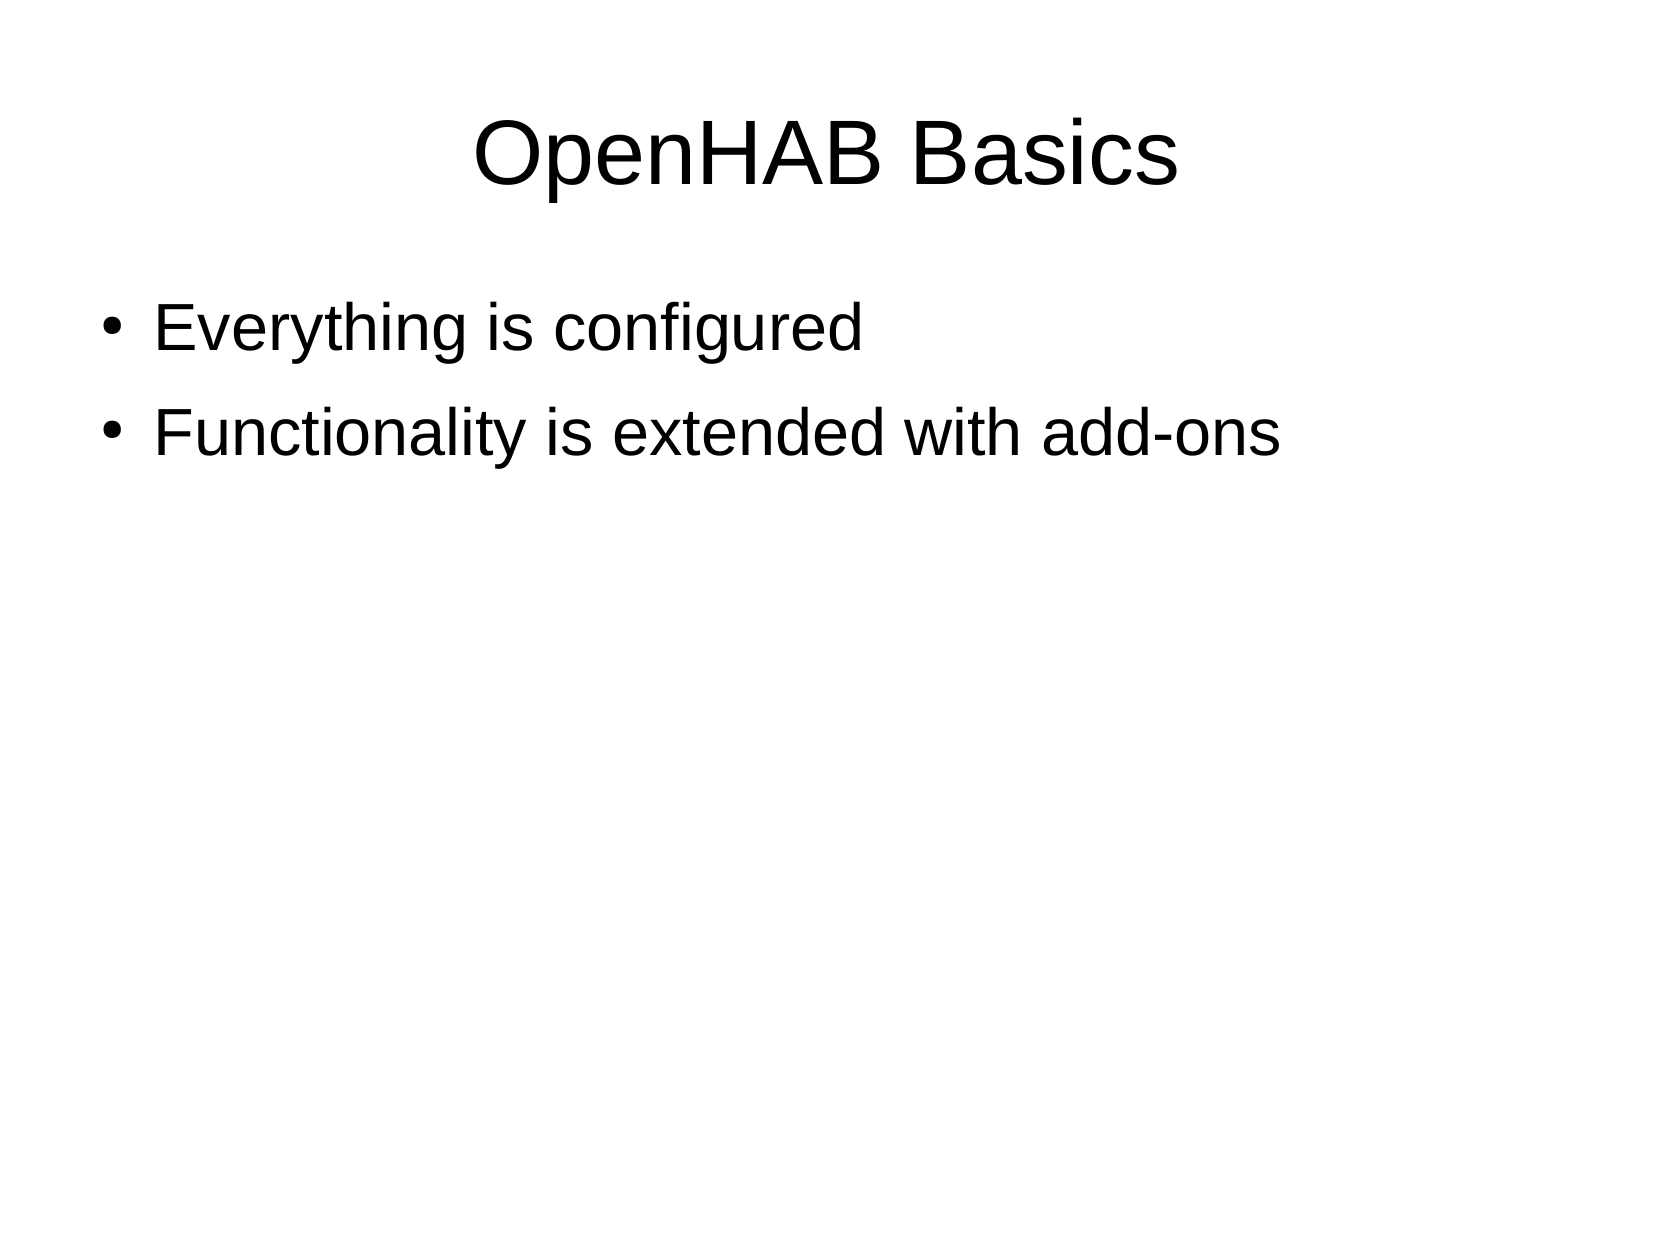

# OpenHAB Basics
Everything is configured
Functionality is extended with add-ons